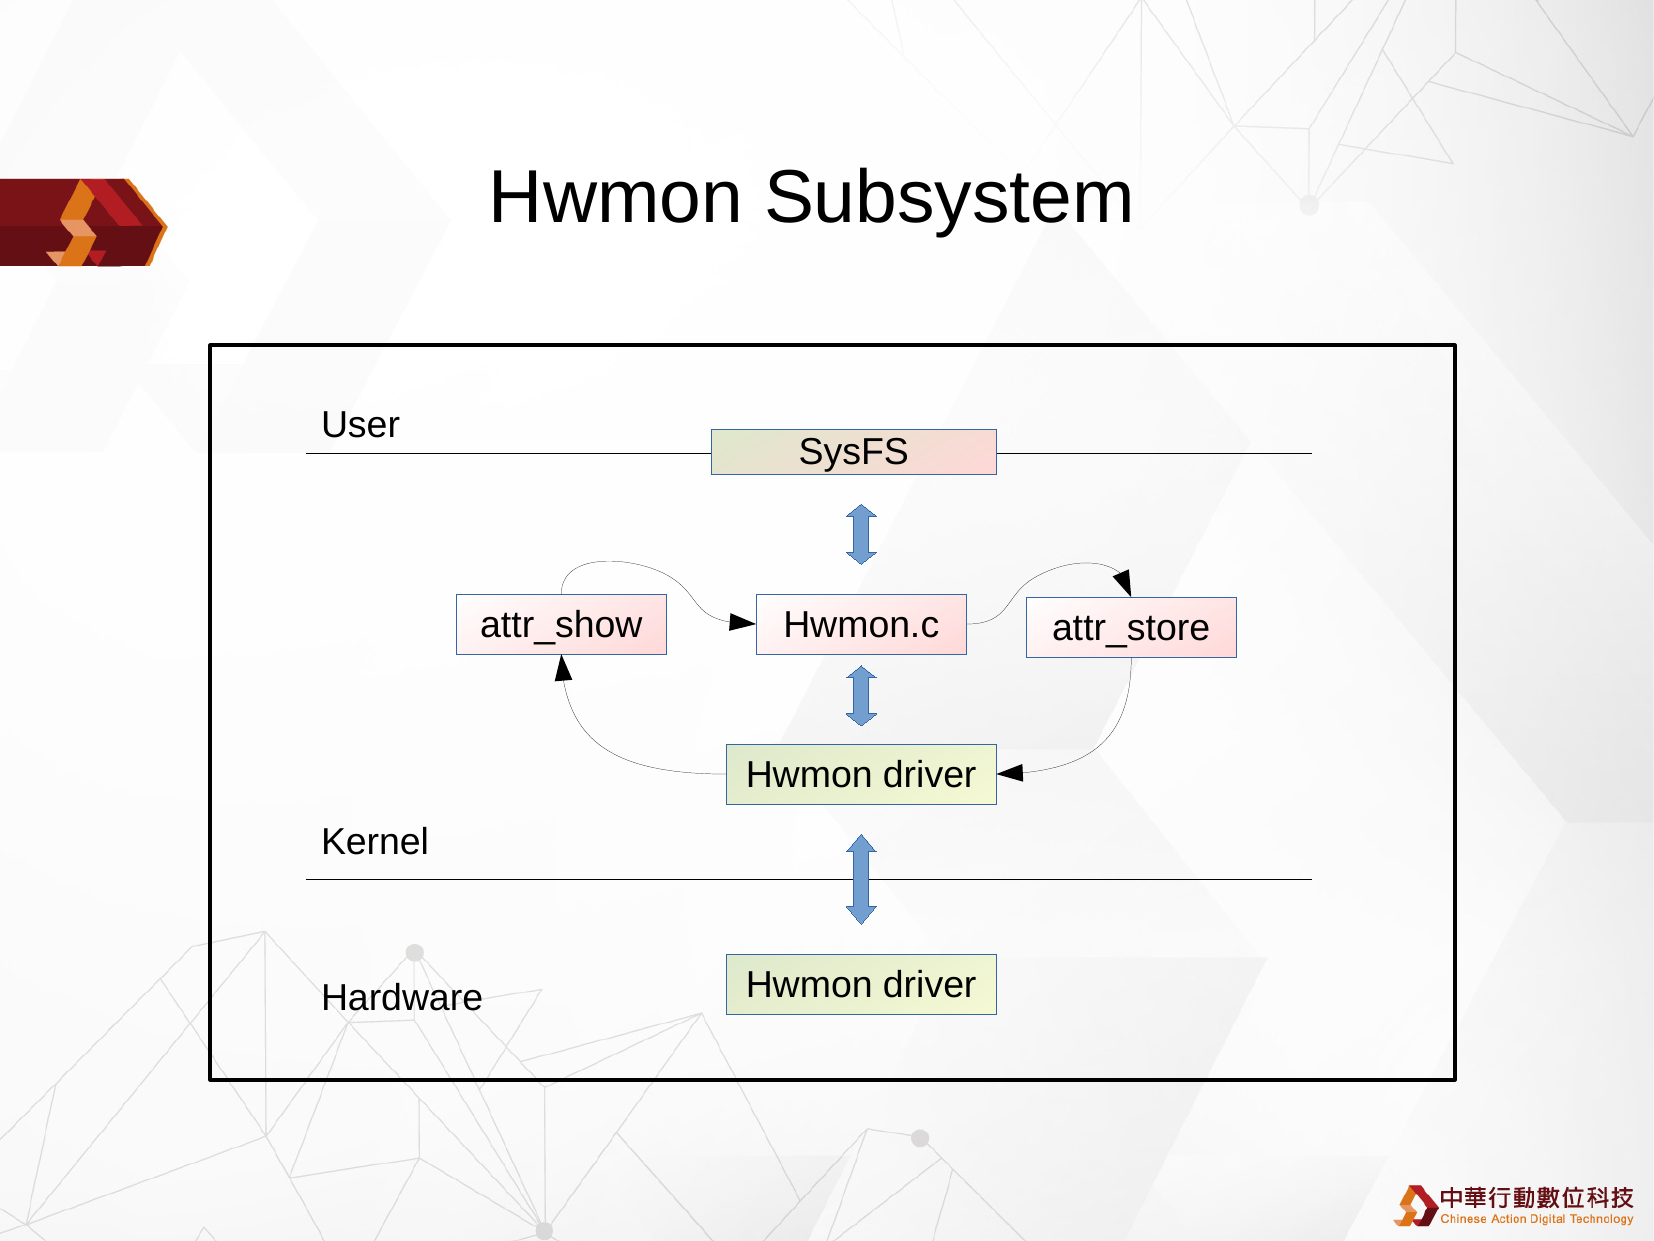

# Hwmon Subsystem
User
SysFS
attr_show
Hwmon.c
attr_store
Hwmon driver
Kernel
Hwmon driver
Hardware